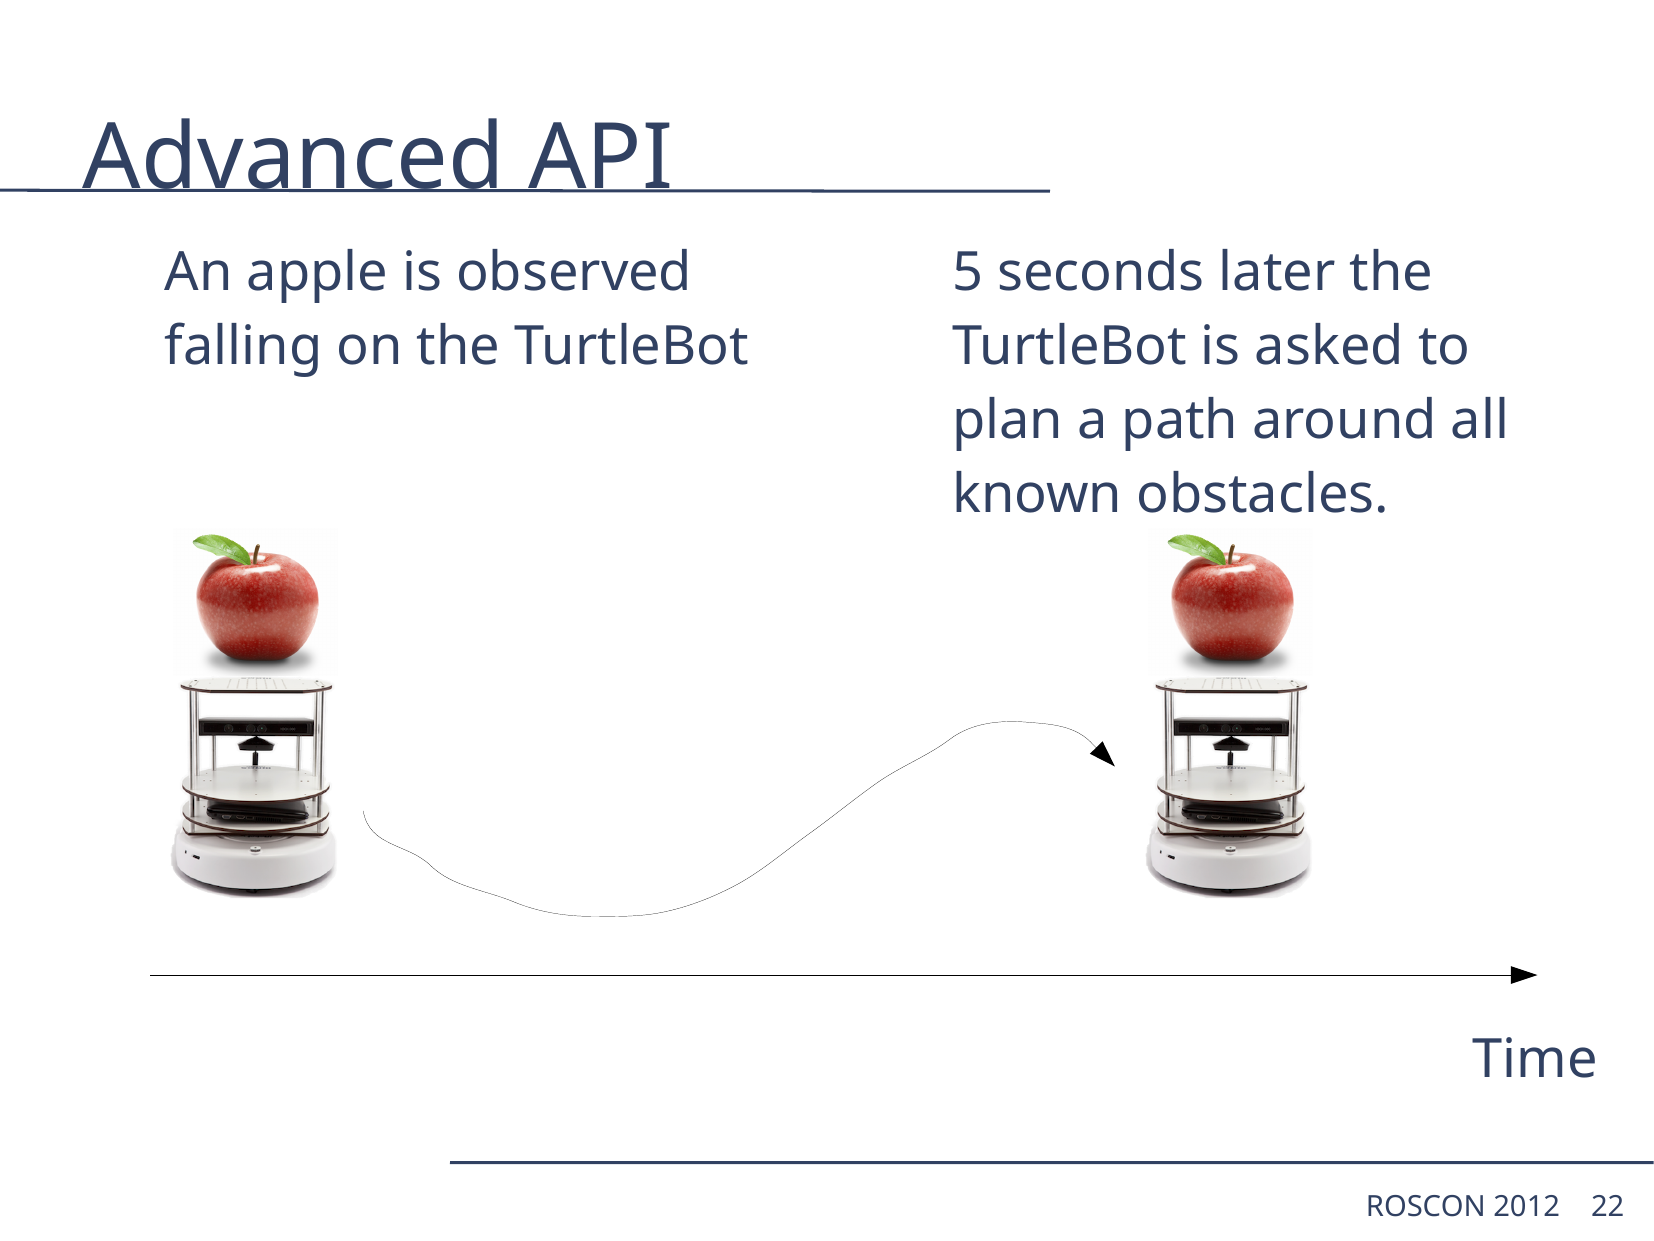

# Advanced API
An apple is observed falling on the TurtleBot
5 seconds later the TurtleBot is asked to plan a path around all known obstacles.
Time